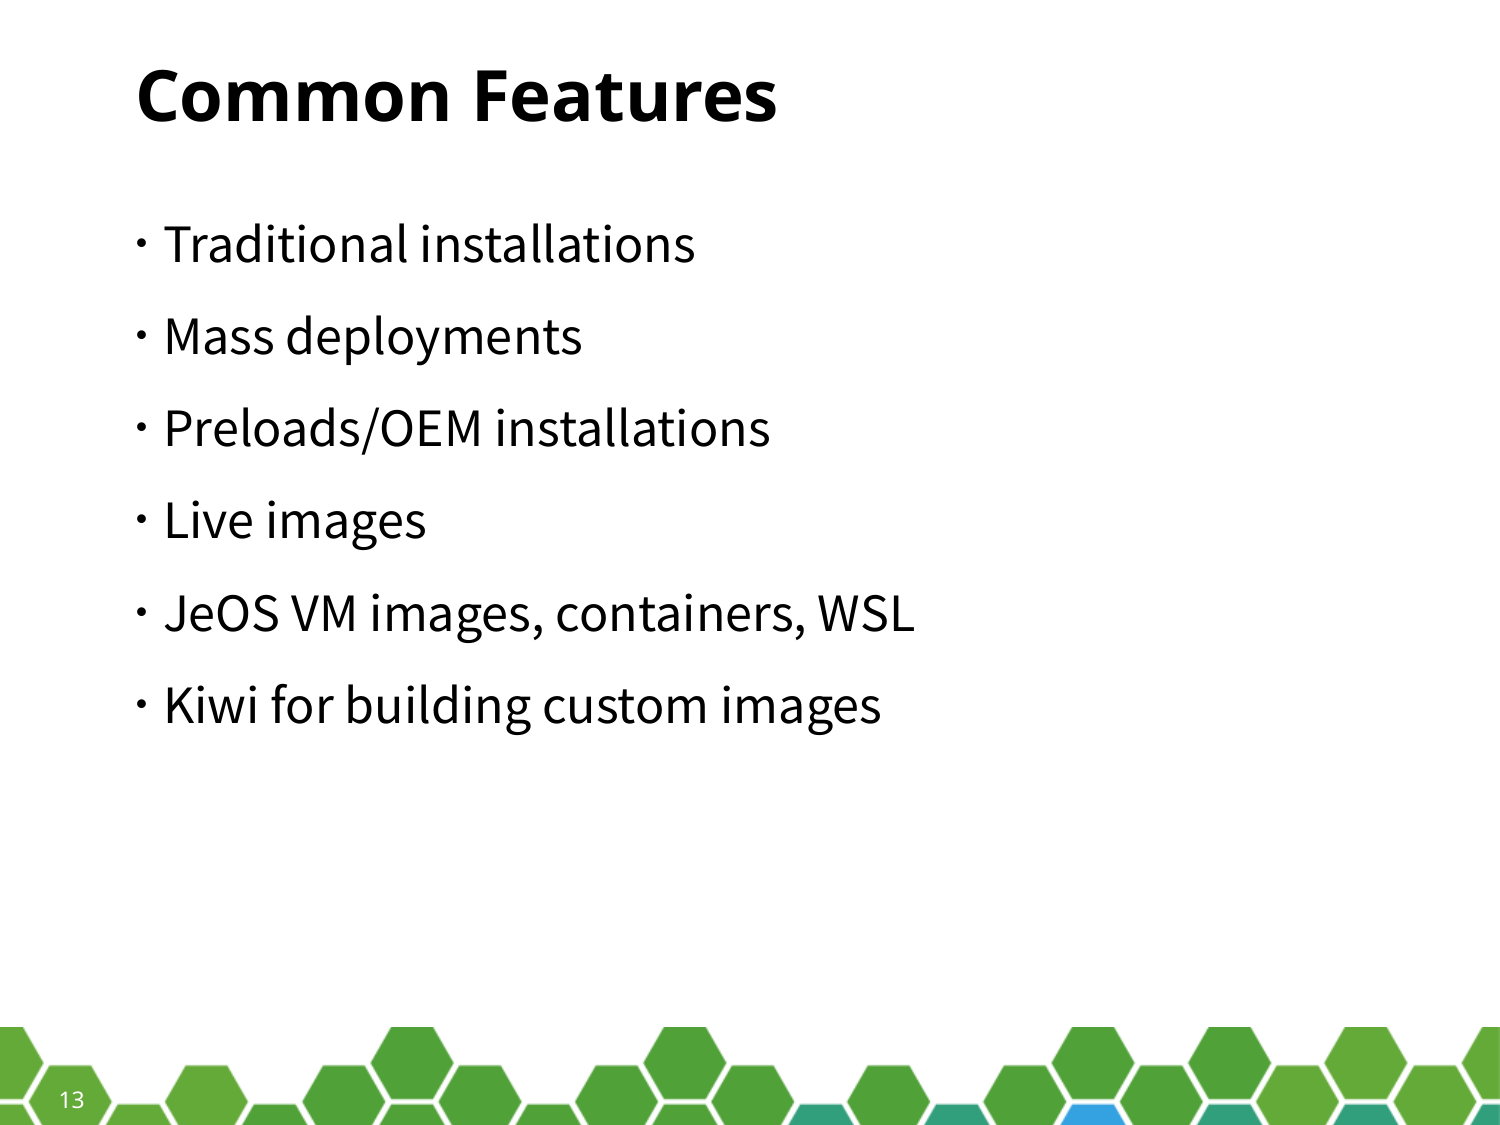

# Common Features
Traditional installations
Mass deployments
Preloads/OEM installations
Live images
JeOS VM images, containers, WSL
Kiwi for building custom images